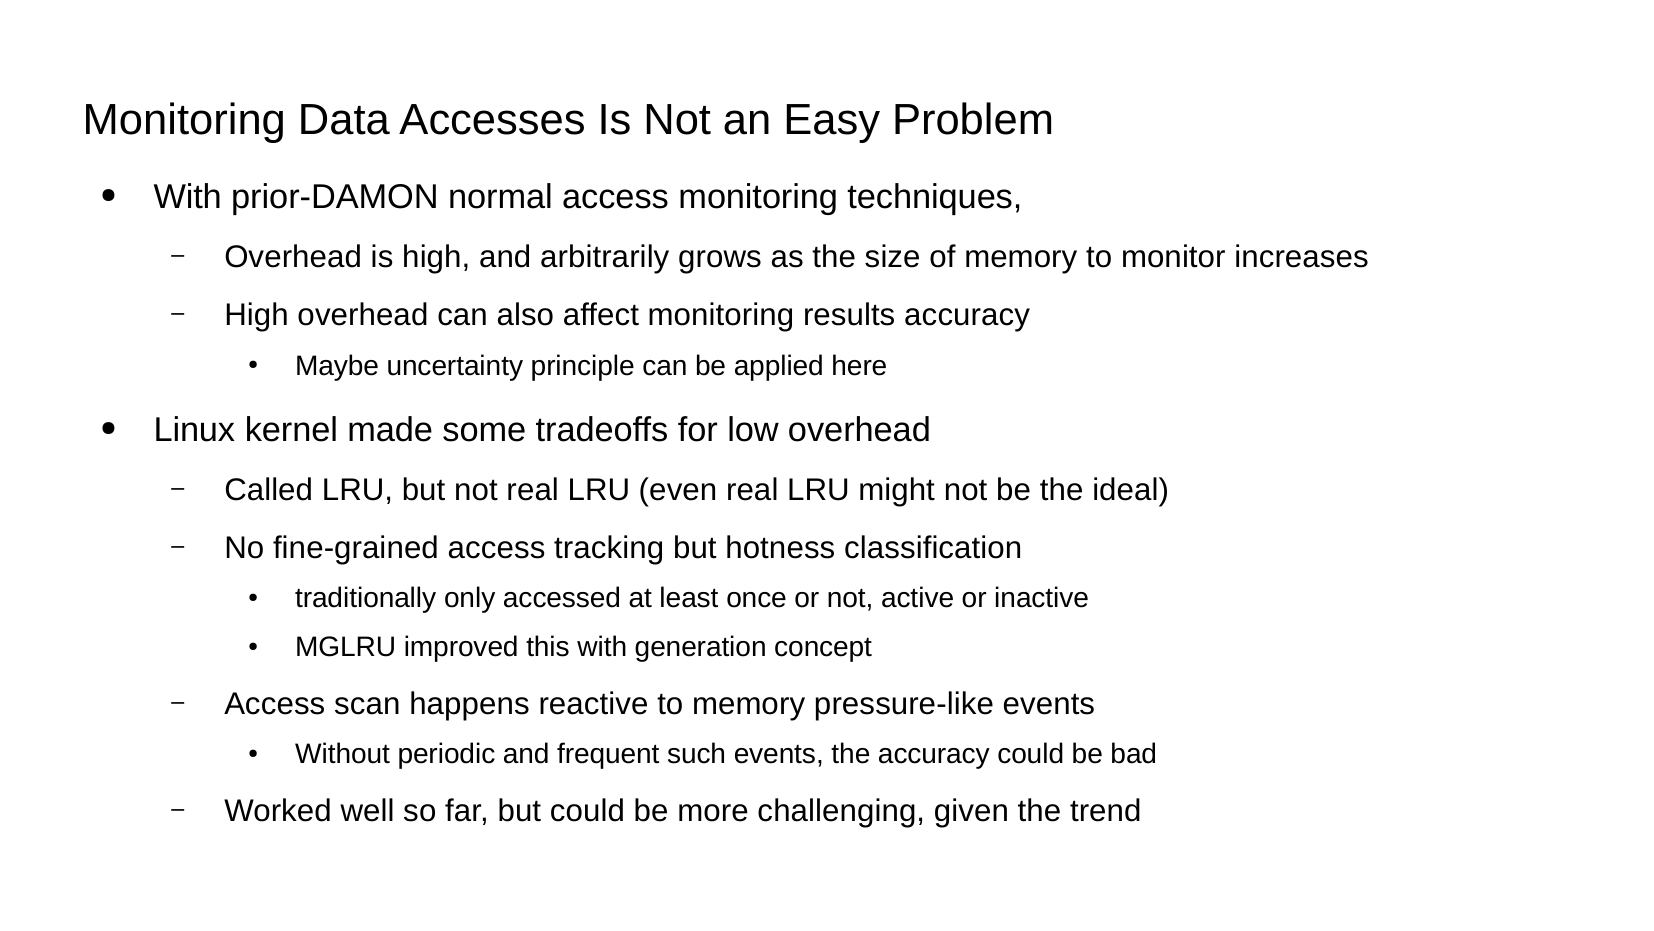

# Monitoring Data Accesses Is Not an Easy Problem
With prior-DAMON normal access monitoring techniques,
Overhead is high, and arbitrarily grows as the size of memory to monitor increases
High overhead can also affect monitoring results accuracy
Maybe uncertainty principle can be applied here
Linux kernel made some tradeoffs for low overhead
Called LRU, but not real LRU (even real LRU might not be the ideal)
No fine-grained access tracking but hotness classification
traditionally only accessed at least once or not, active or inactive
MGLRU improved this with generation concept
Access scan happens reactive to memory pressure-like events
Without periodic and frequent such events, the accuracy could be bad
Worked well so far, but could be more challenging, given the trend